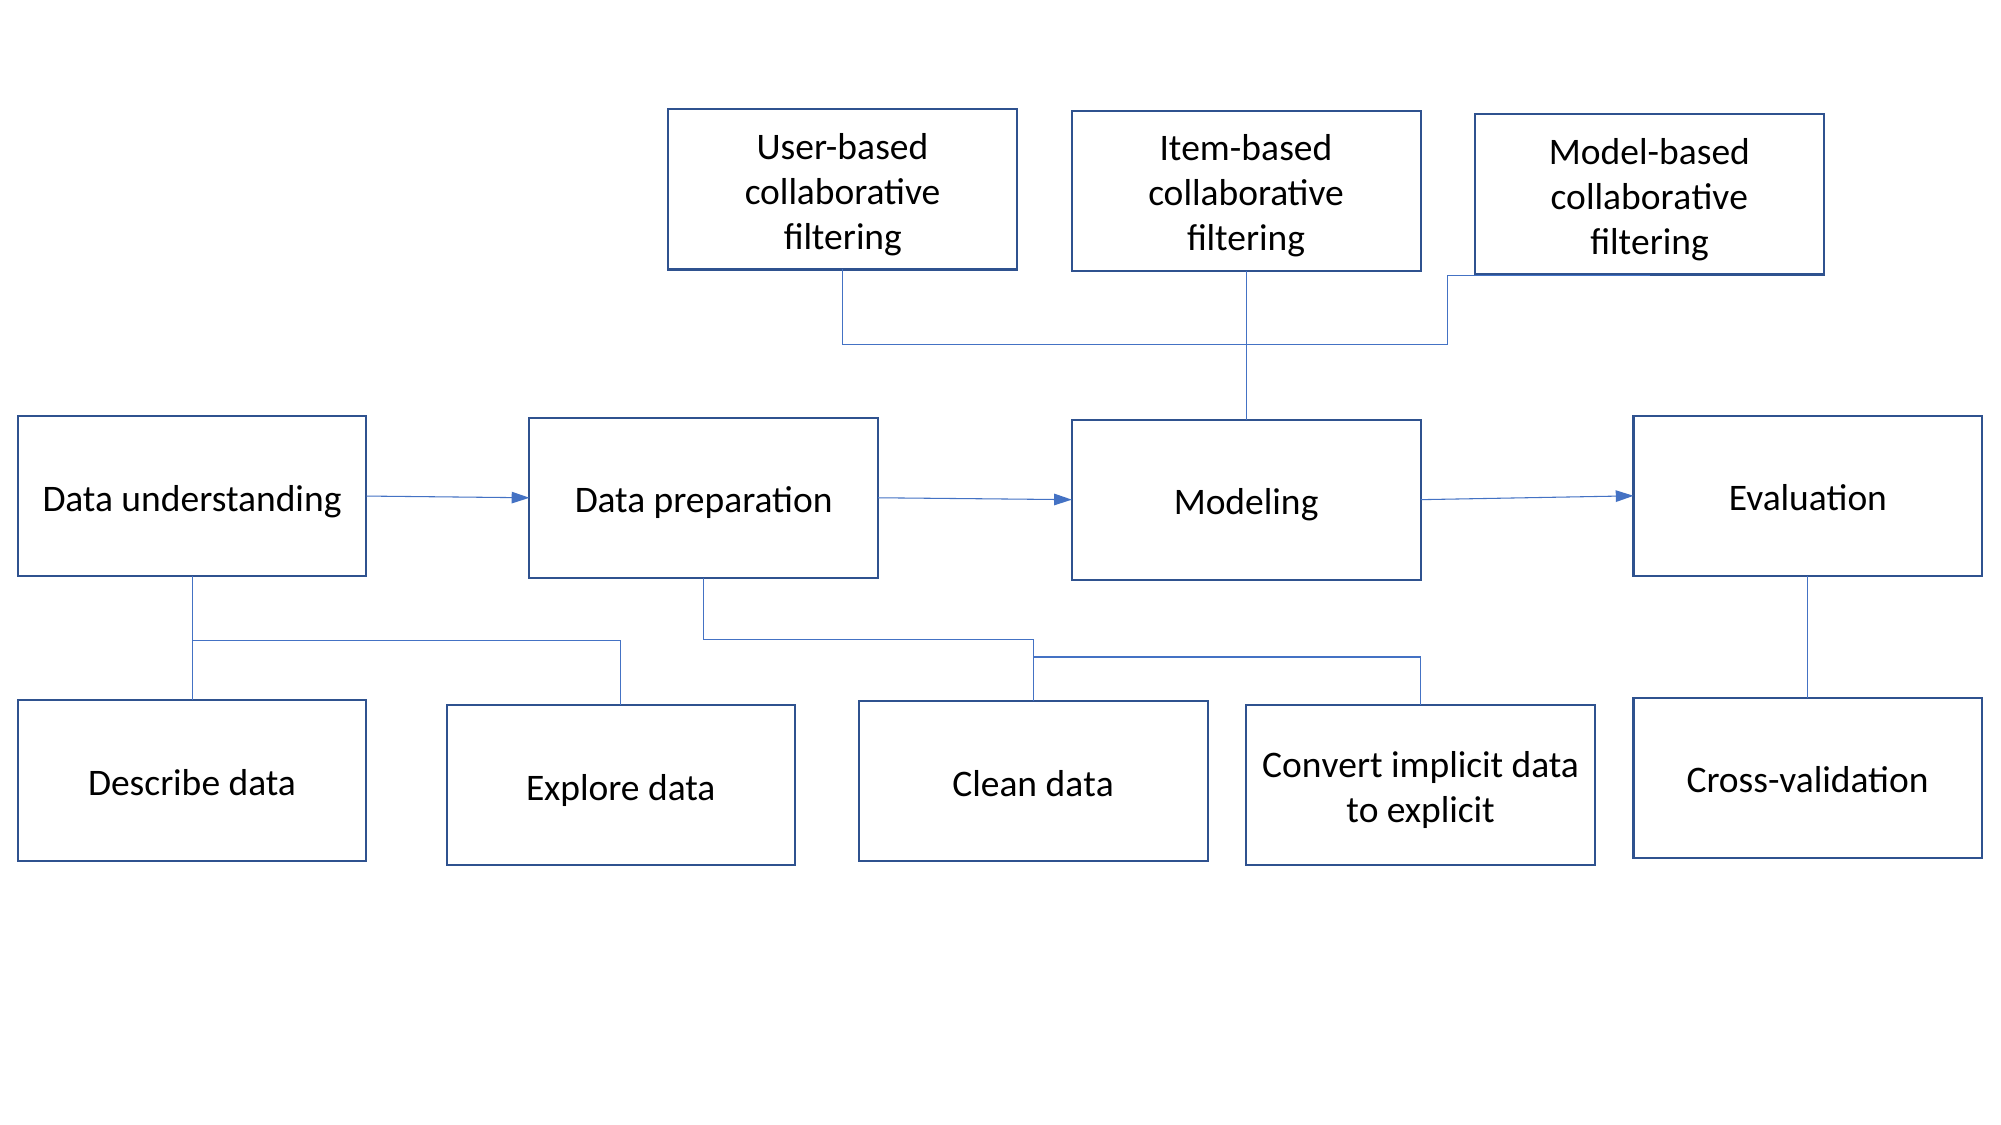

User-based collaborative filtering
Item-based collaborative filtering
Model-based collaborative filtering
Evaluation
Data understanding
Data preparation
Modeling
Cross-validation
Describe data
Clean data
Convert implicit data to explicit
Explore data